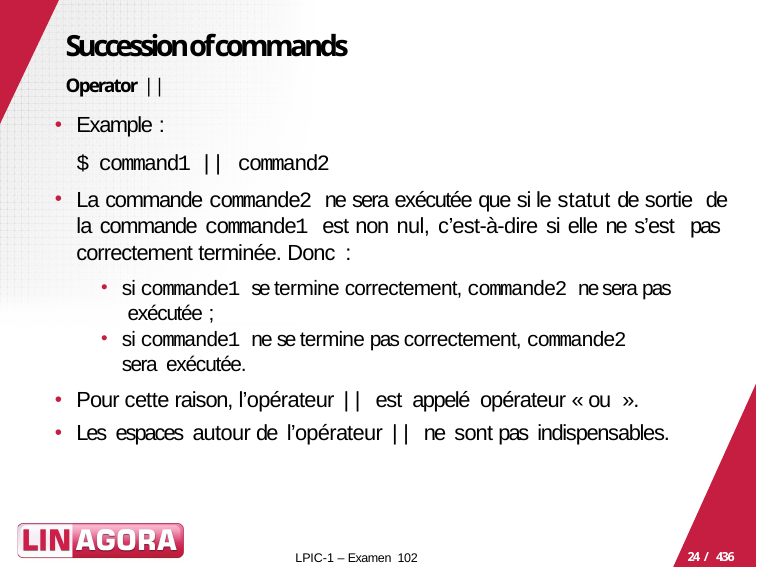

# Succession of commands Operator ||
Example :
$ command1 || command2
La commande commande2 ne sera exécutée que si le statut de sortie de la commande commande1 est non nul, c’est-à-dire si elle ne s’est pas correctement terminée. Donc :
si commande1 se termine correctement, commande2 ne sera pas exécutée ;
si commande1 ne se termine pas correctement, commande2 sera exécutée.
Pour cette raison, l’opérateur || est appelé opérateur « ou ».
Les espaces autour de l’opérateur || ne sont pas indispensables.
LPIC-1 – Examen 102